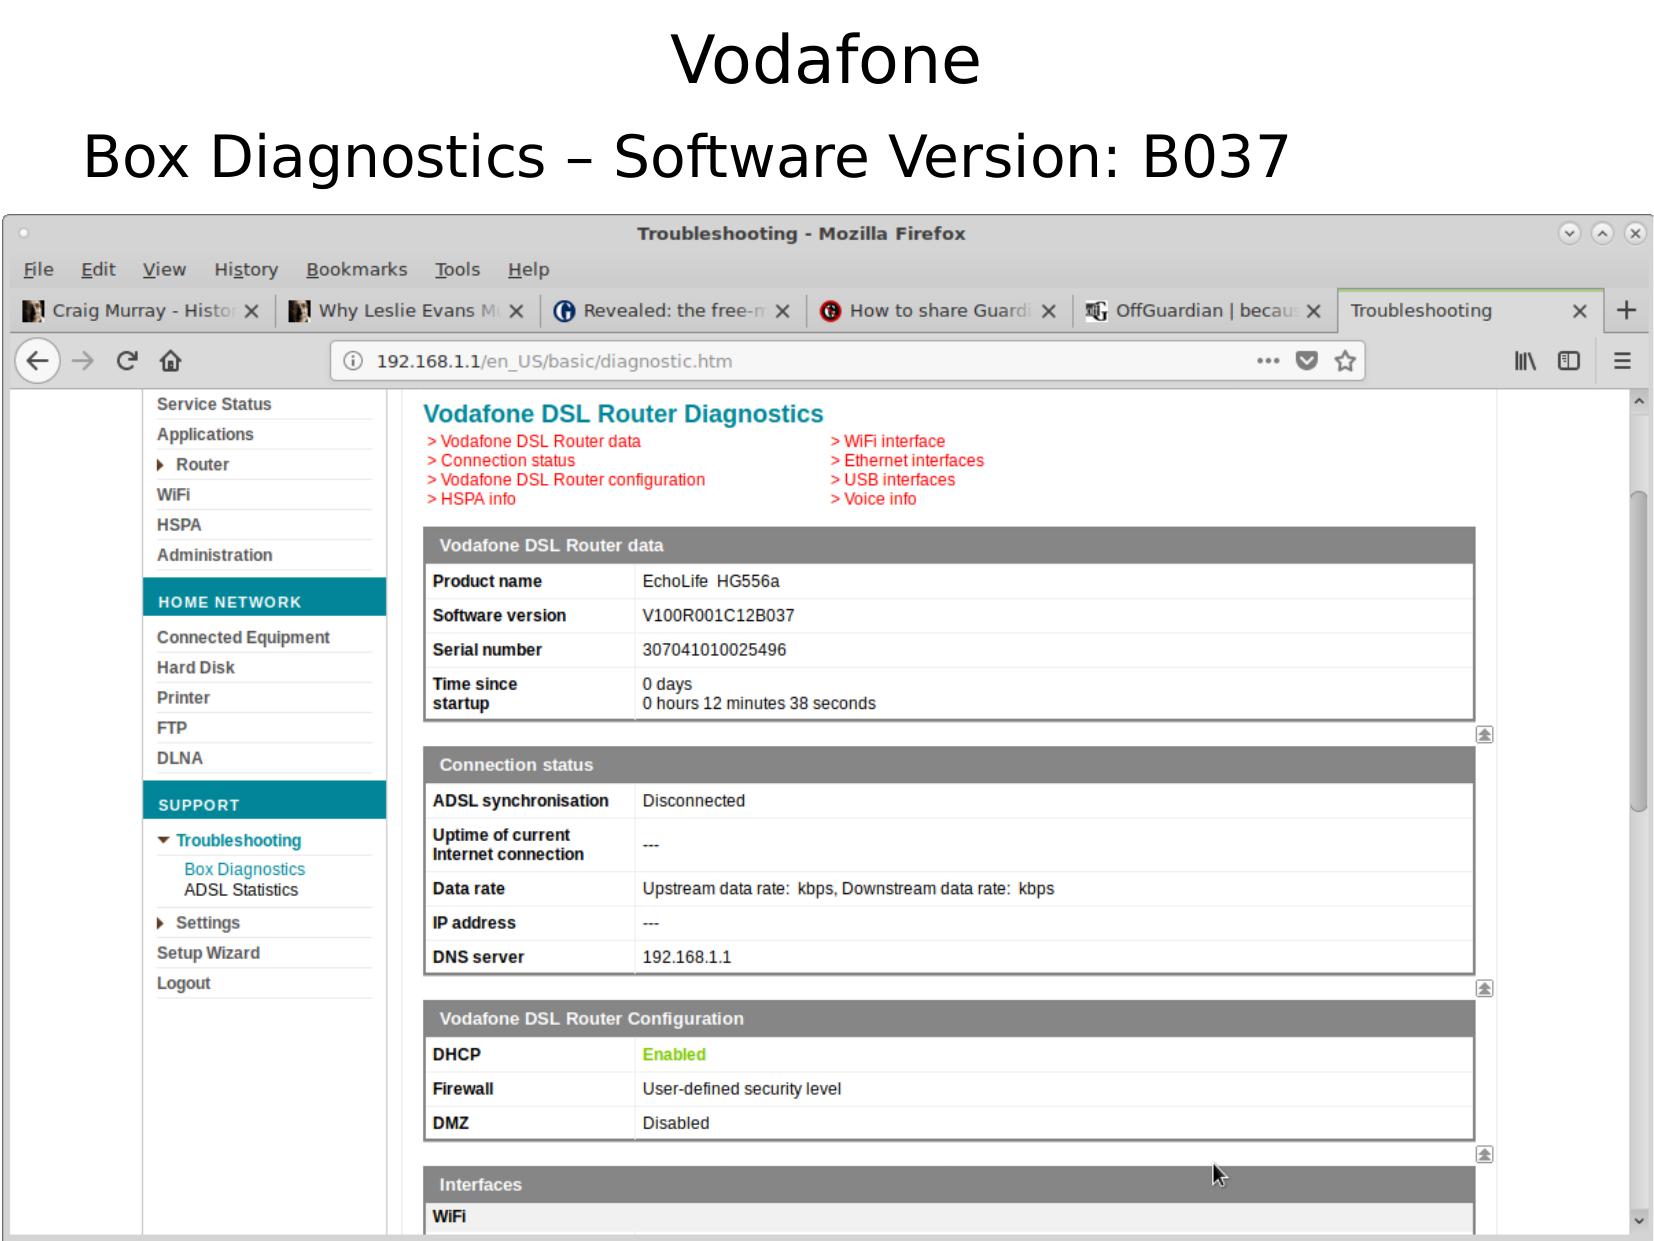

# Vodafone
Box Diagnostics – Software Version: B037